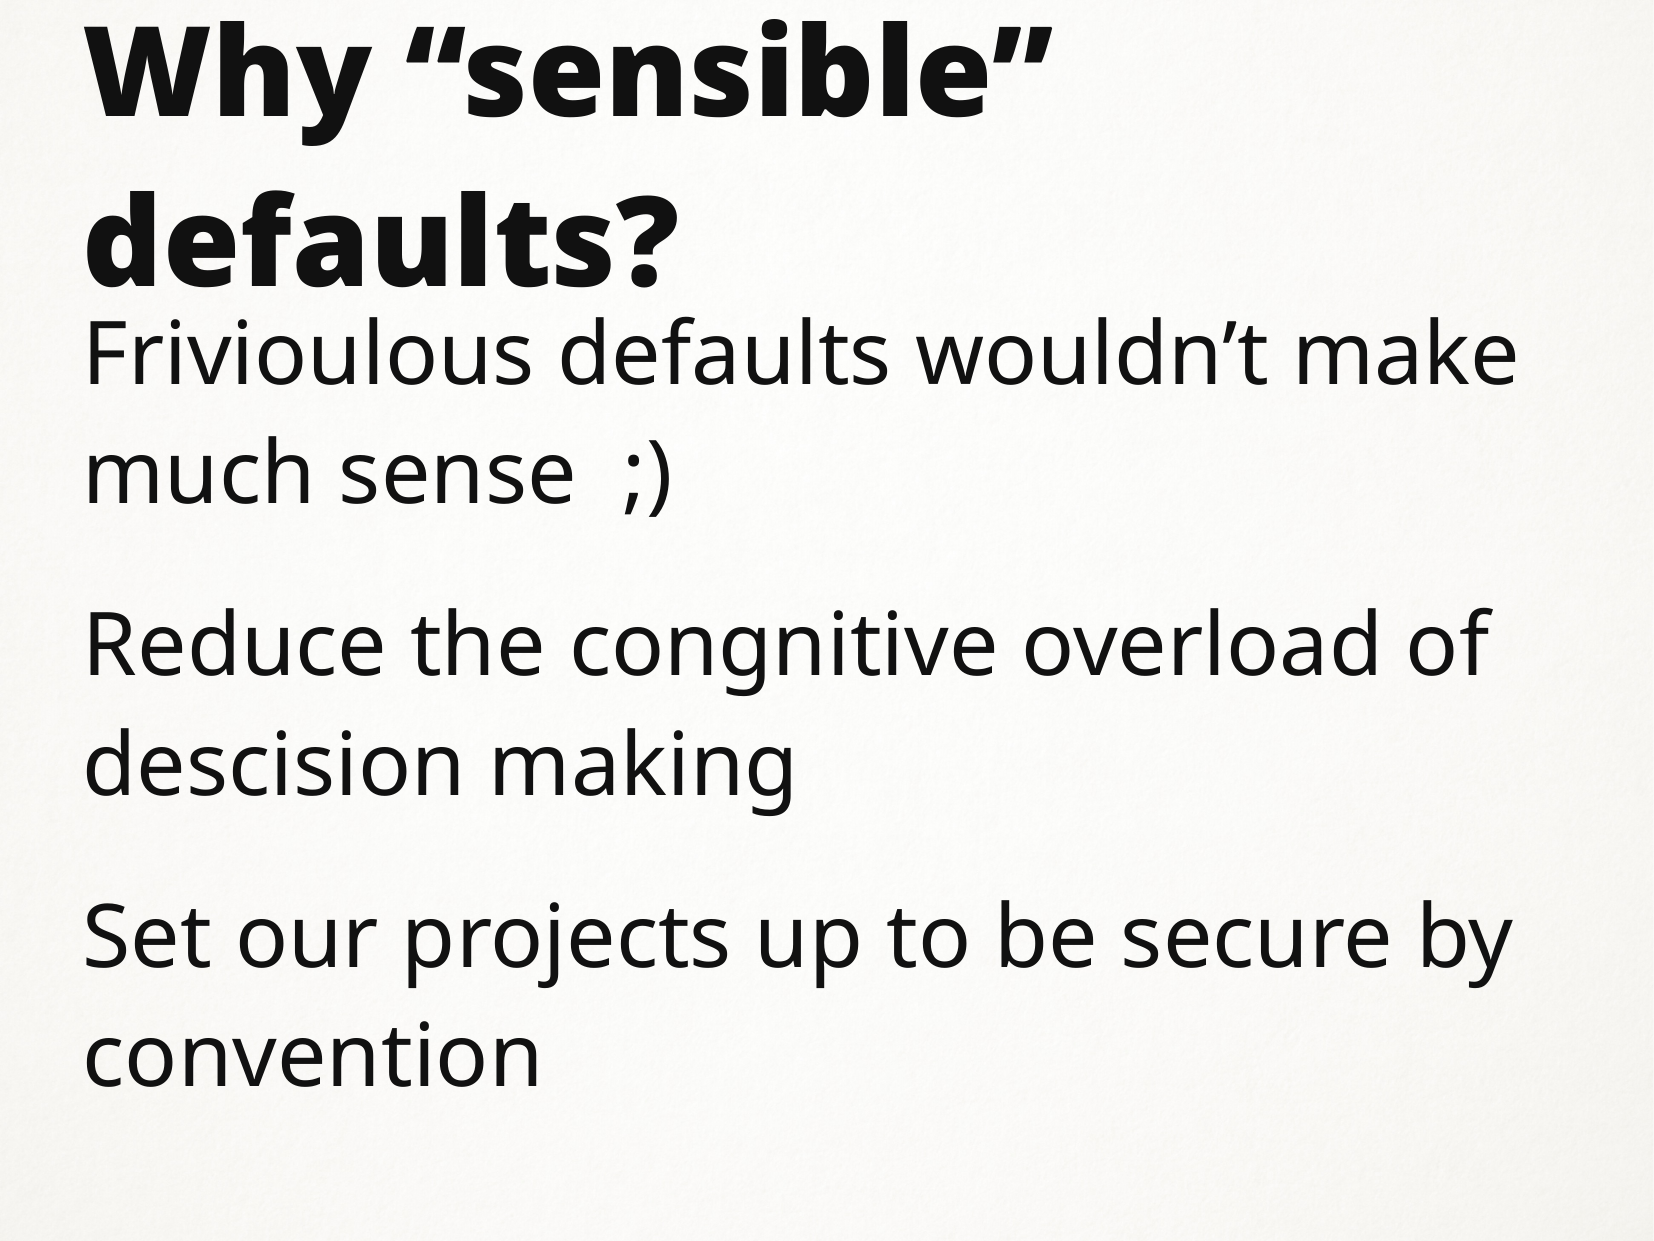

# Why “sensible” defaults?
Frivioulous defaults wouldn’t make much sense ;)
Reduce the congnitive overload of descision making
Set our projects up to be secure by convention